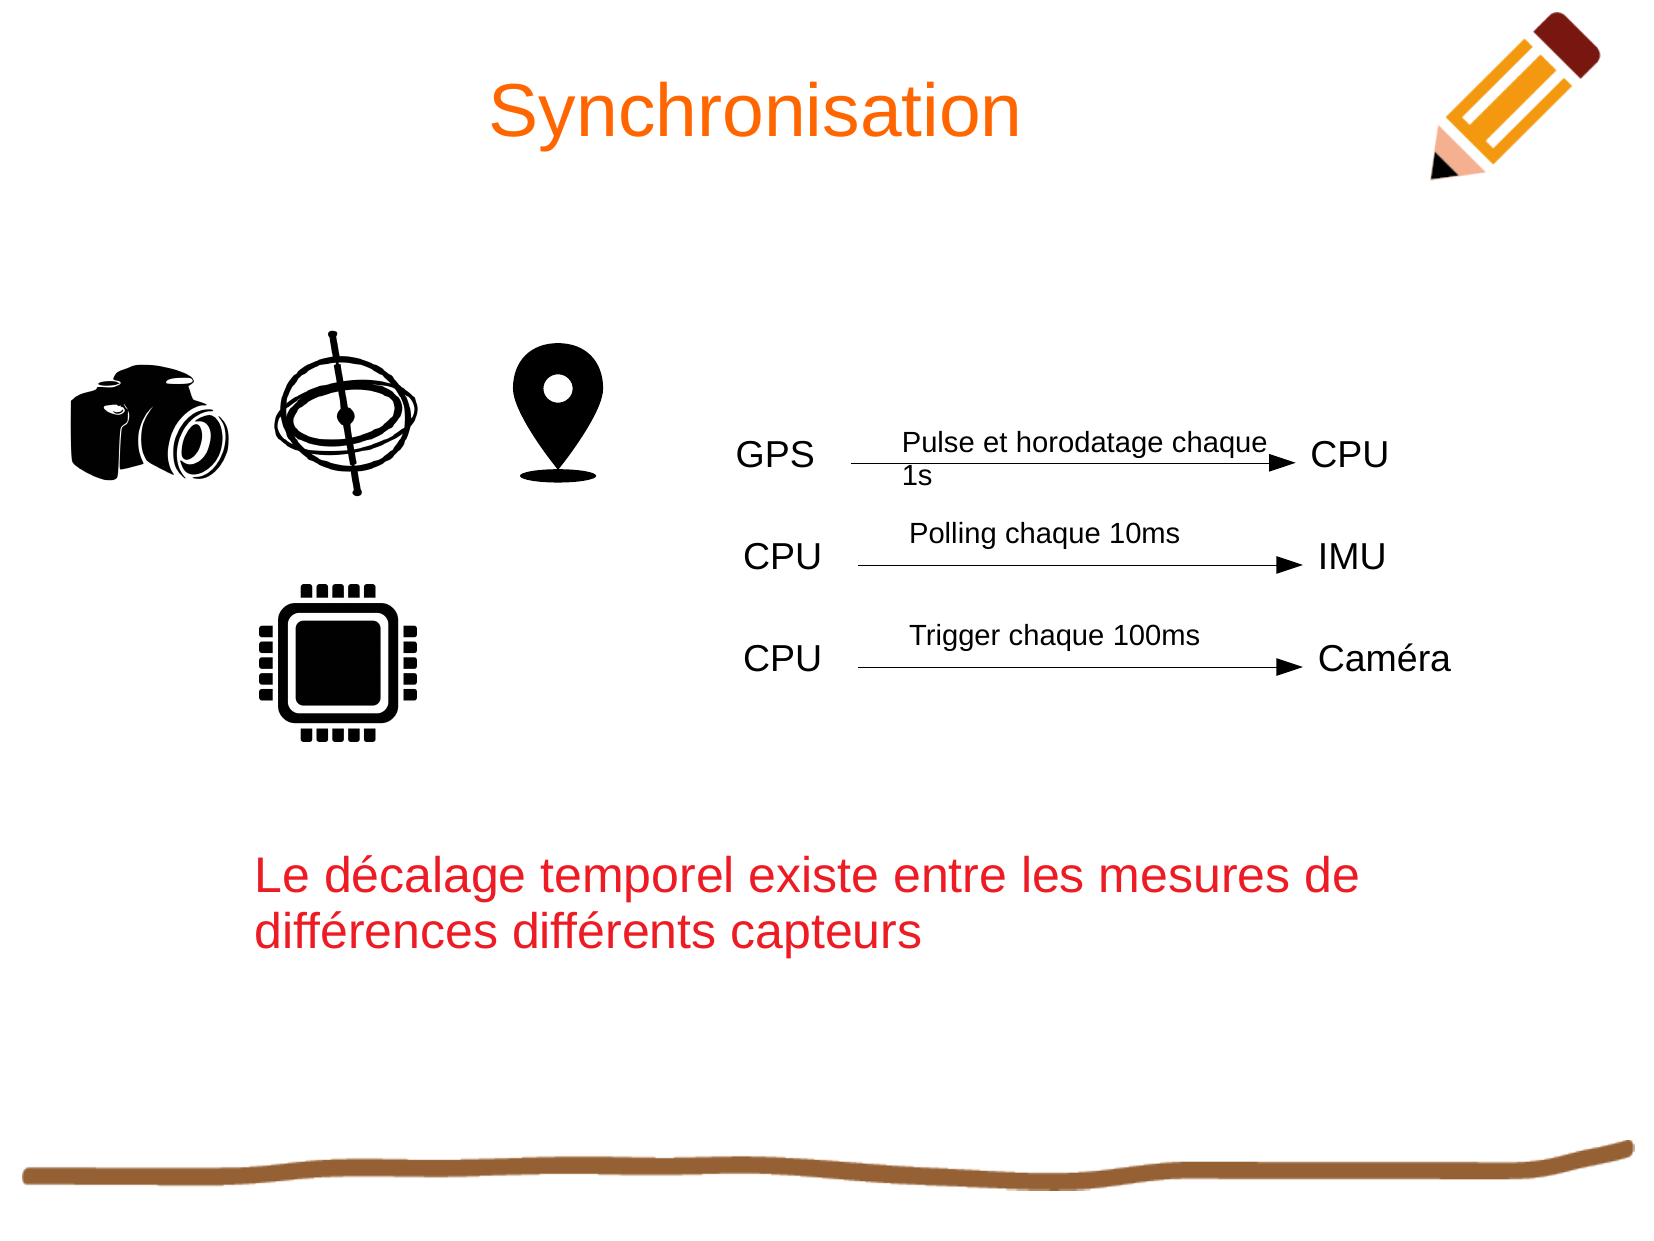

# Synchronisation
Pulse et horodatage chaque 1s
GPS
CPU
Polling chaque 10ms
CPU
IMU
Trigger chaque 100ms
CPU
Caméra
Le décalage temporel existe entre les mesures de différences différents capteurs